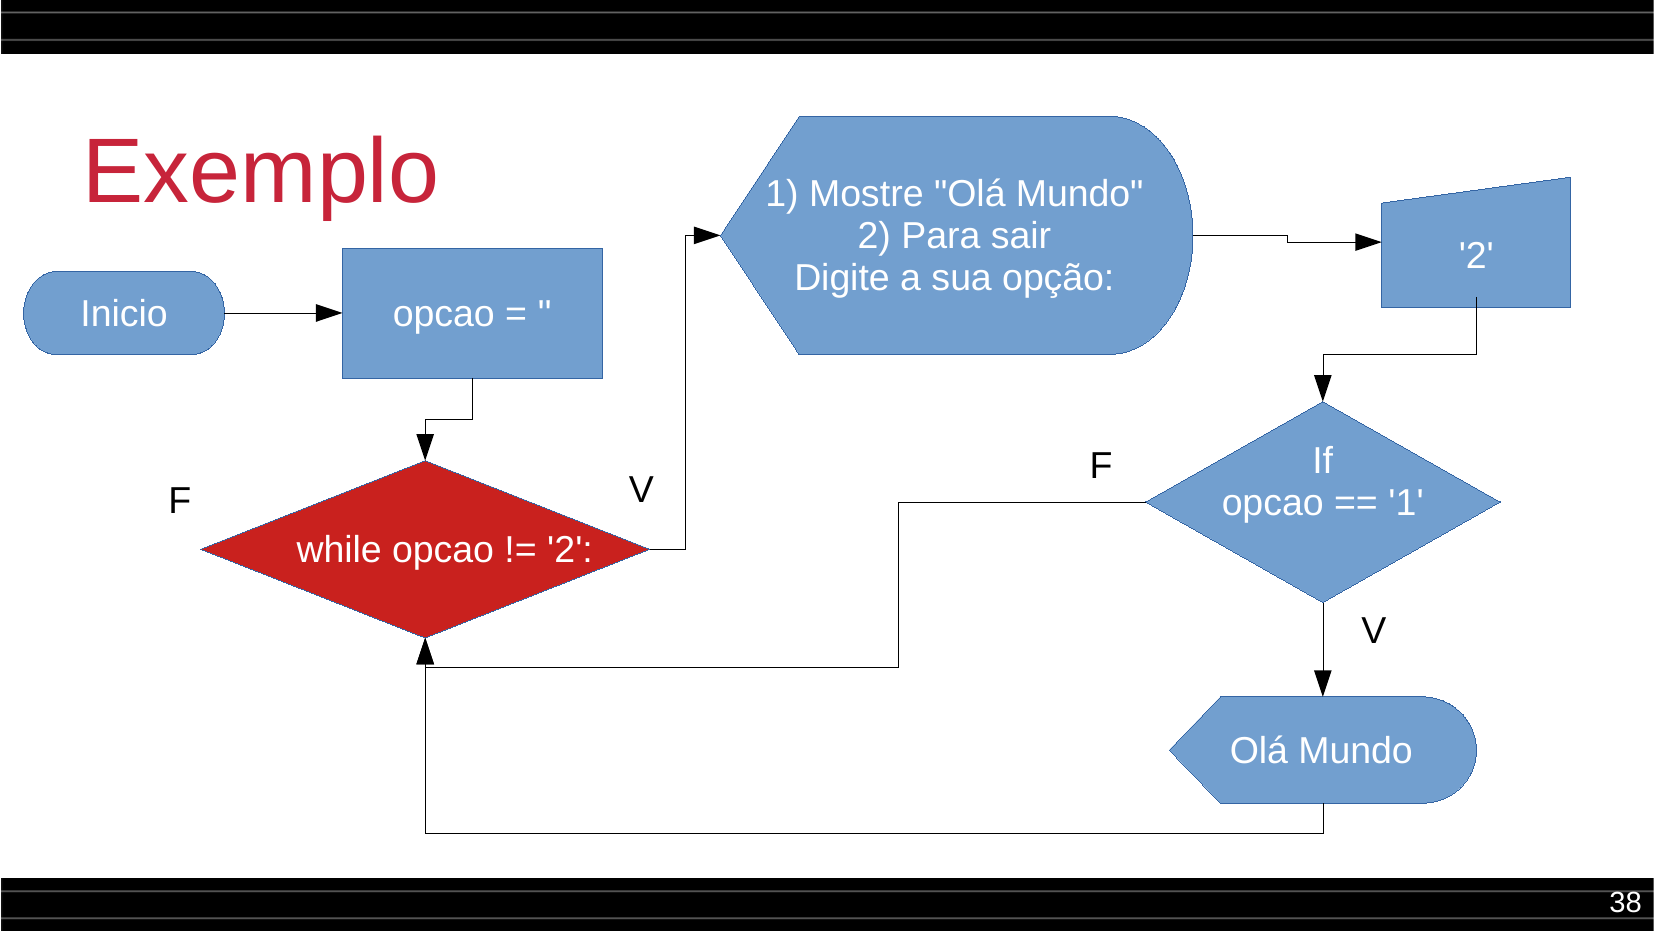

# Exemplo
1) Mostre "Olá Mundo"
2) Para sair
Digite a sua opção:
'2'
opcao = ''
Inicio
If
opcao == '1'
F
while opcao != '2':
V
F
V
Olá Mundo